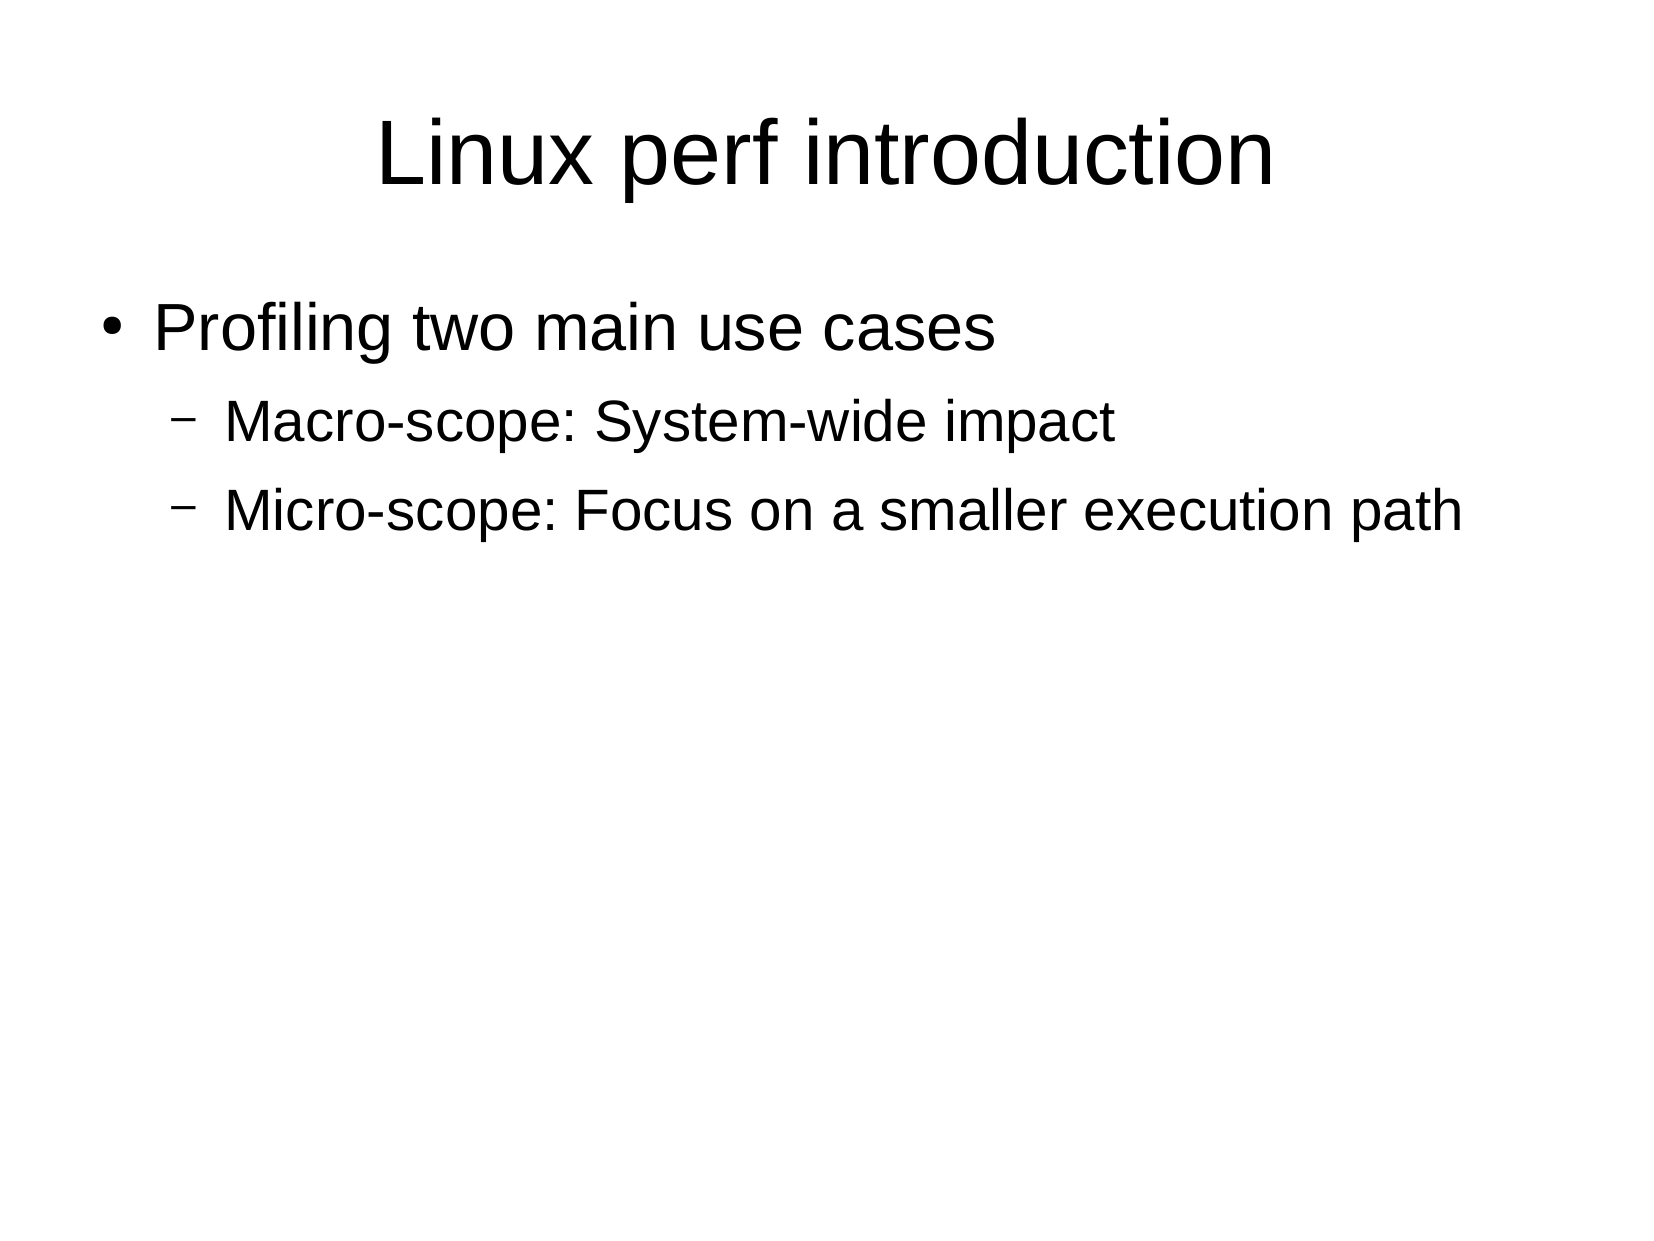

# Linux perf introduction
Profiling two main use cases
Macro-scope: System-wide impact
Micro-scope: Focus on a smaller execution path